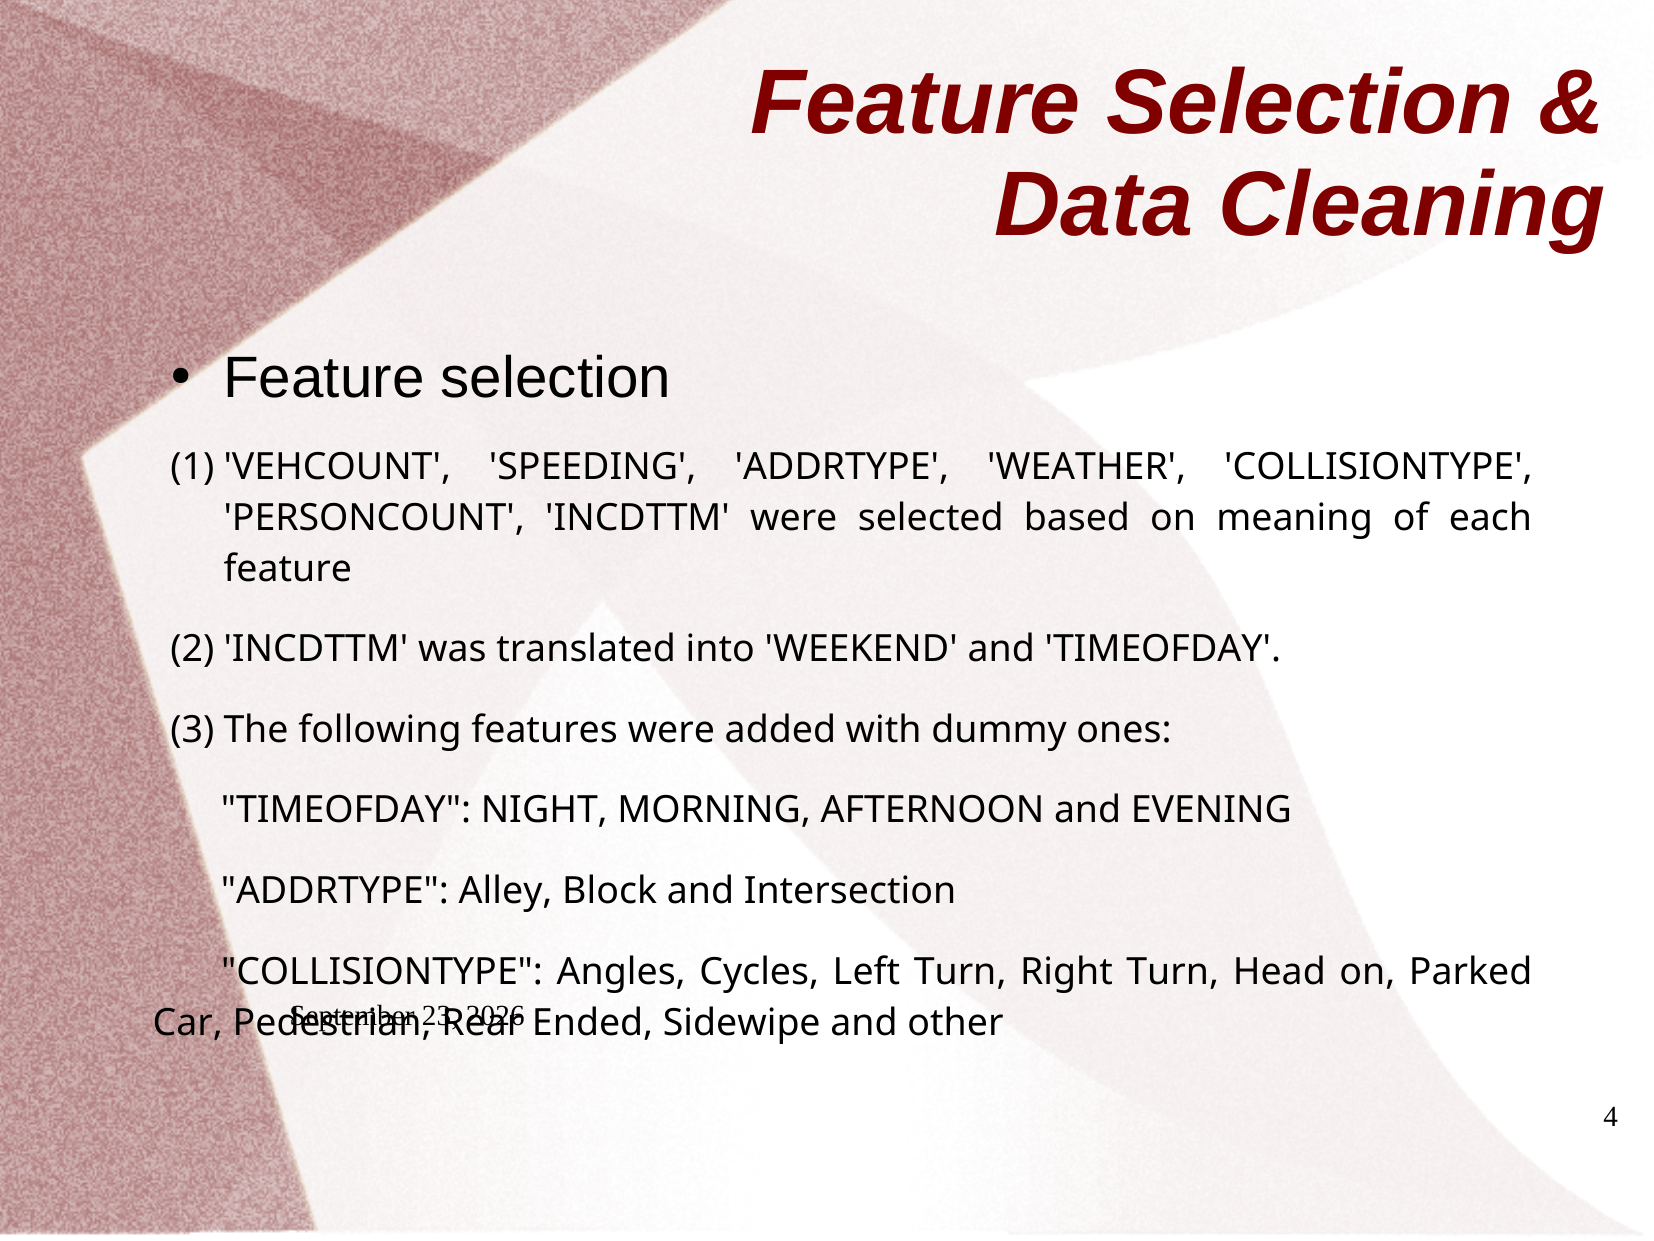

# Feature Selection & Data Cleaning
Feature selection
'VEHCOUNT', 'SPEEDING', 'ADDRTYPE', 'WEATHER', 'COLLISIONTYPE', 'PERSONCOUNT', 'INCDTTM' were selected based on meaning of each feature
'INCDTTM' was translated into 'WEEKEND' and 'TIMEOFDAY'.
The following features were added with dummy ones:
 "TIMEOFDAY": NIGHT, MORNING, AFTERNOON and EVENING
 "ADDRTYPE": Alley, Block and Intersection
 "COLLISIONTYPE": Angles, Cycles, Left Turn, Right Turn, Head on, Parked Car, Pedestrian, Rear Ended, Sidewipe and other
4